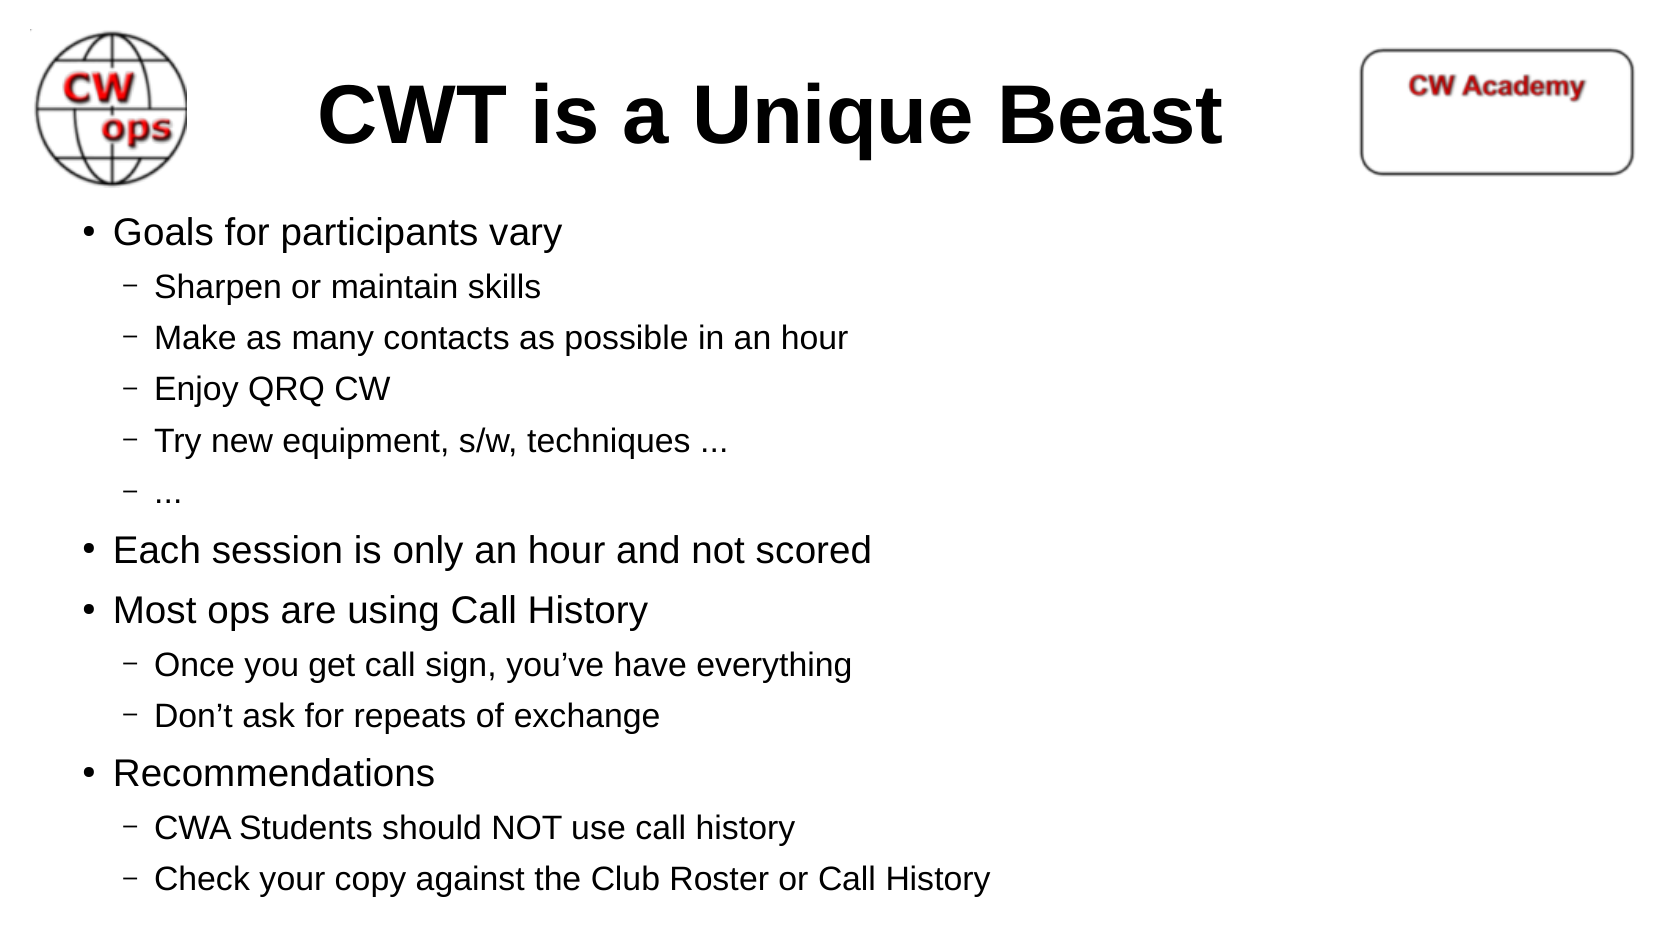

# CWT is a Unique Beast
Goals for participants vary
Sharpen or maintain skills
Make as many contacts as possible in an hour
Enjoy QRQ CW
Try new equipment, s/w, techniques ...
...
Each session is only an hour and not scored
Most ops are using Call History
Once you get call sign, you’ve have everything
Don’t ask for repeats of exchange
Recommendations
CWA Students should NOT use call history
Check your copy against the Club Roster or Call History